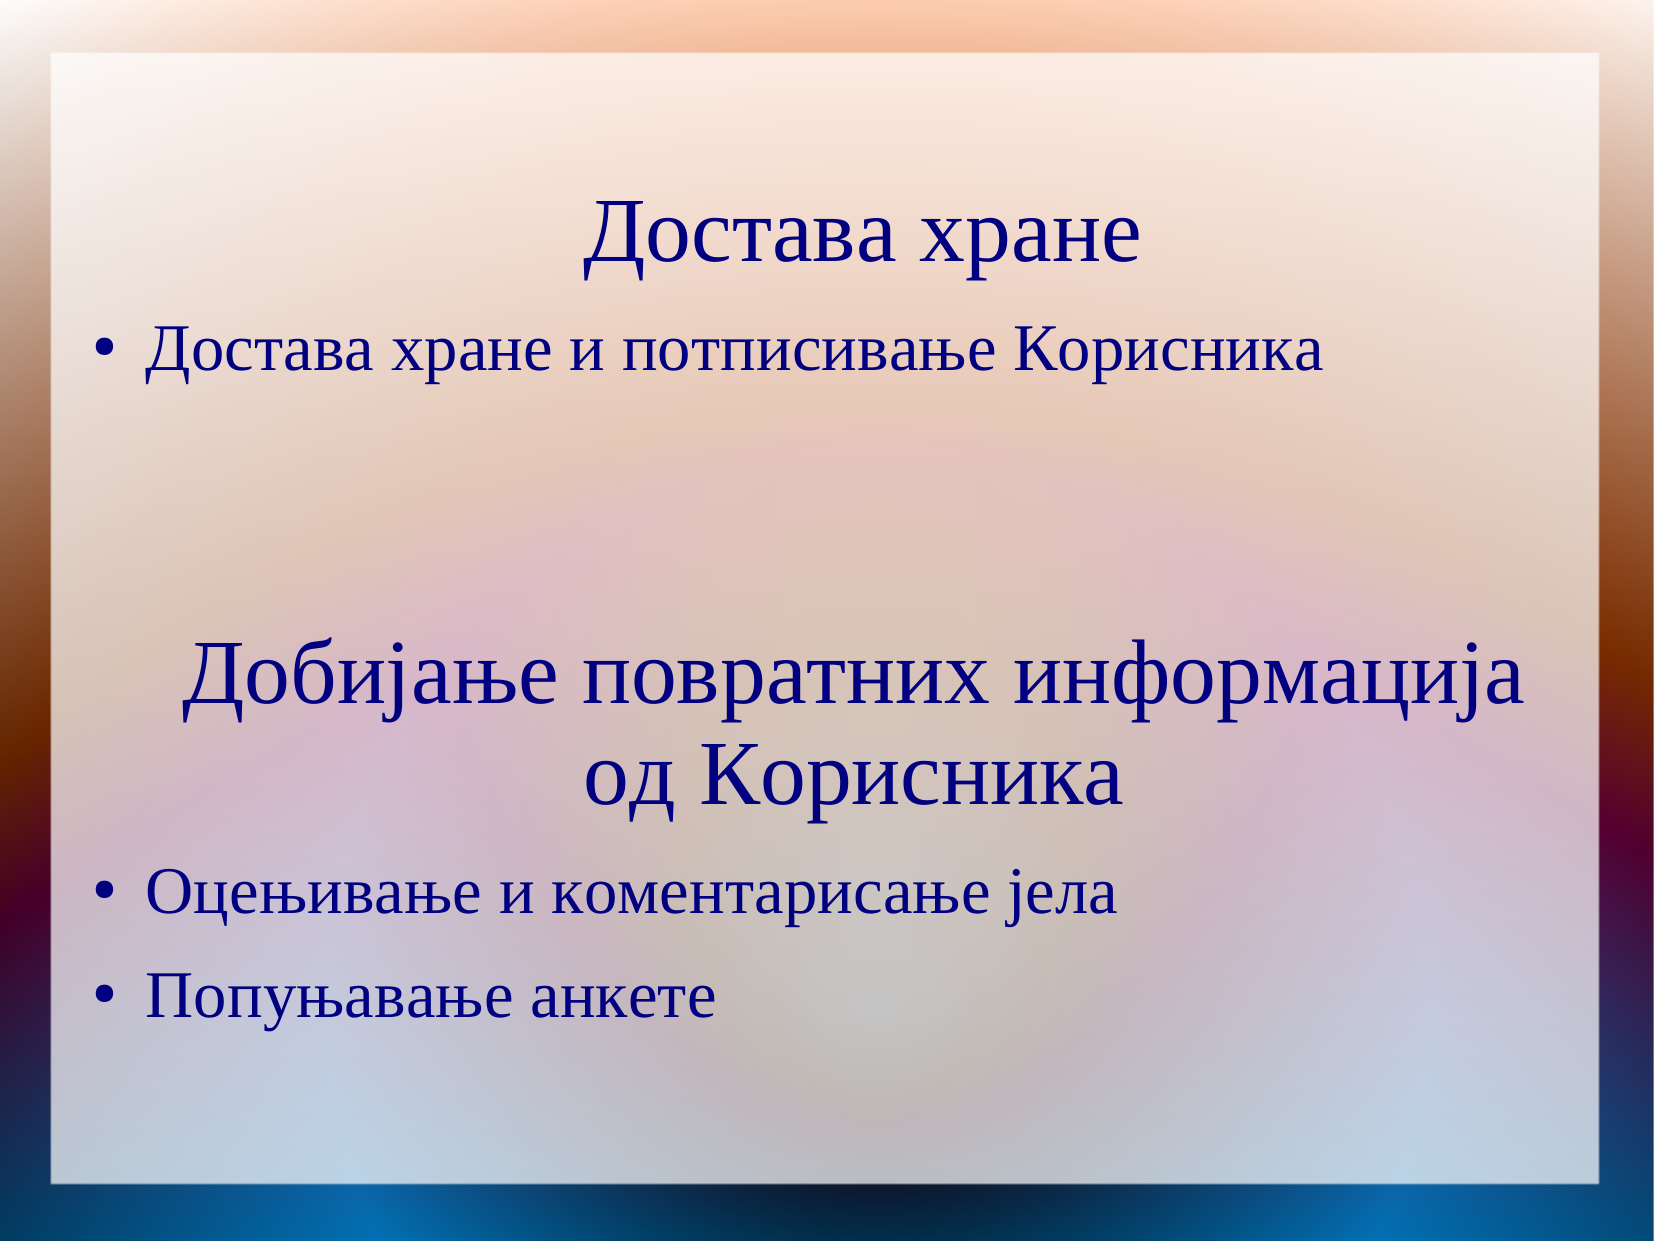

# Достава хране
Достава хране и потписивање Корисника
Добијање повратних информација од Корисникa
Оцењивање и коментарисање јела
Попуњавање анкете